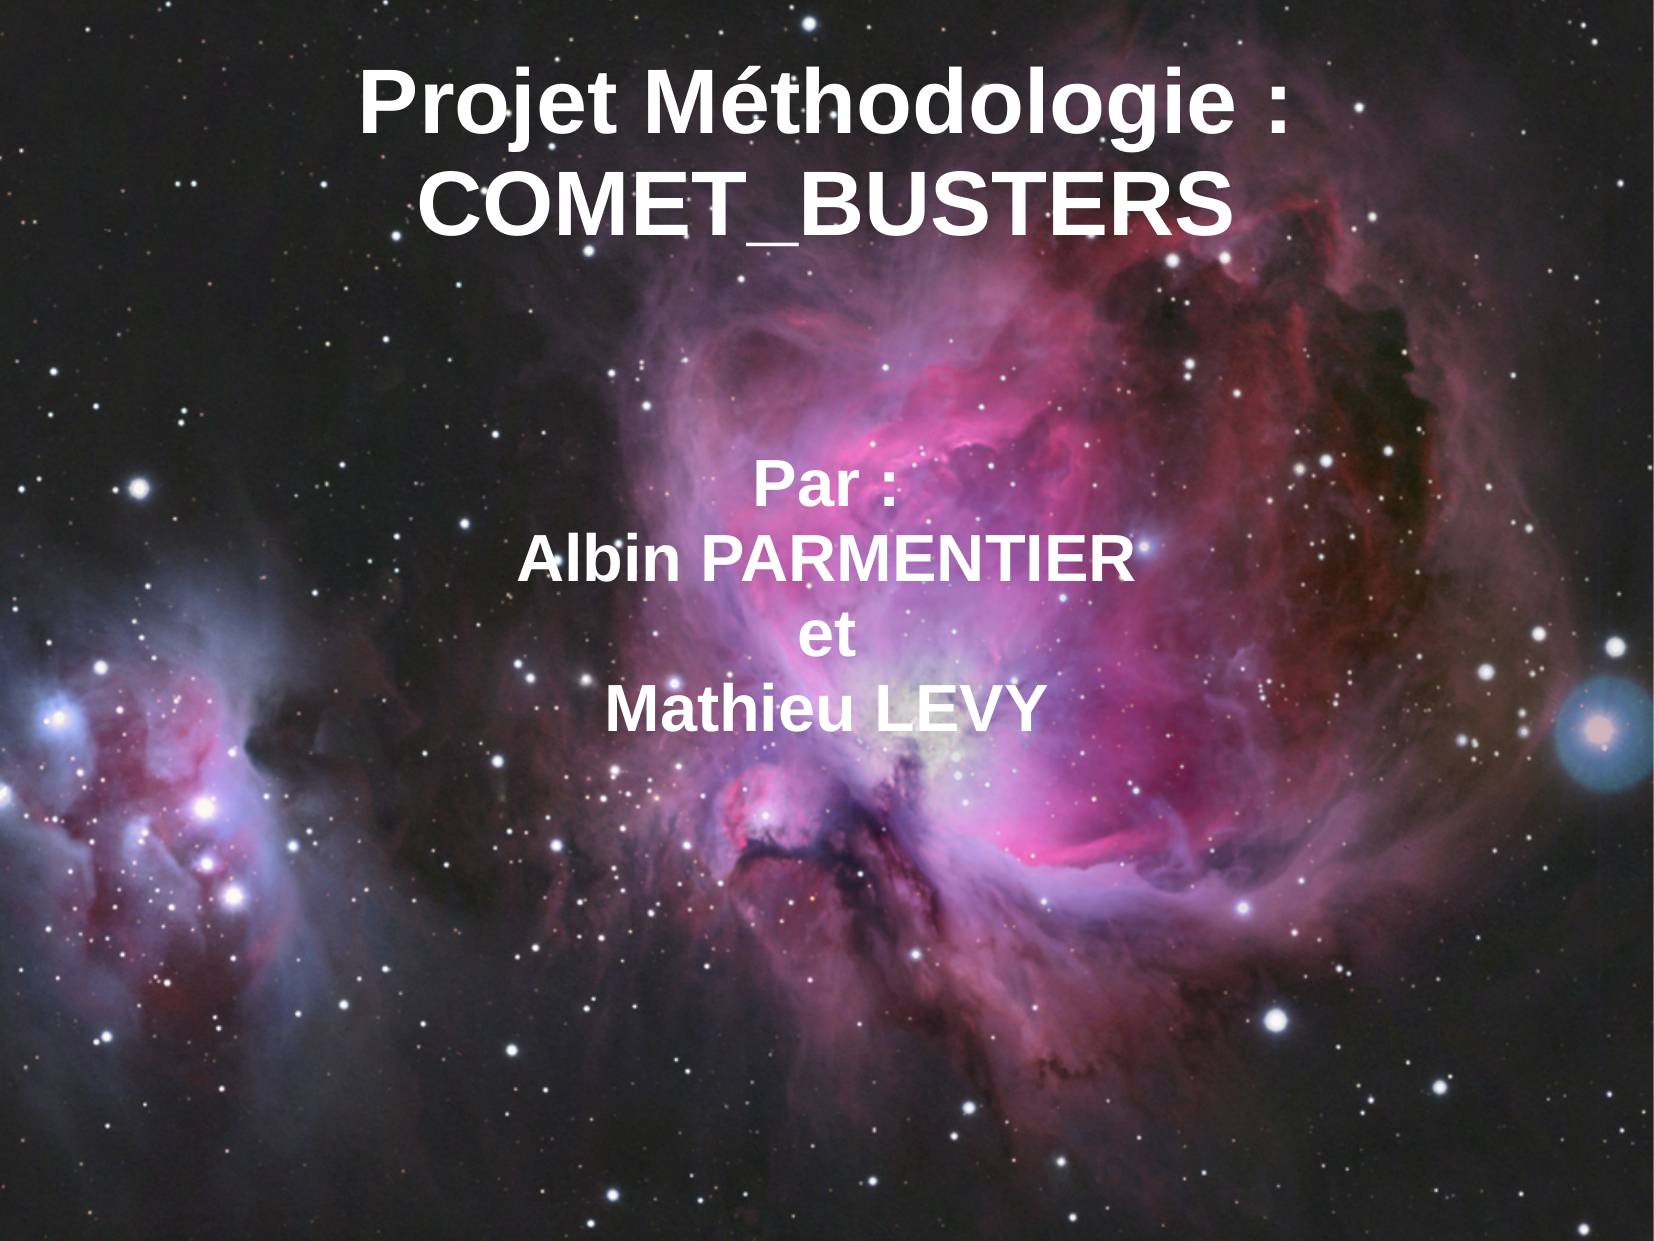

# Projet Méthodologie : COMET_BUSTERS
Par :
Albin PARMENTIER
et
Mathieu LEVY